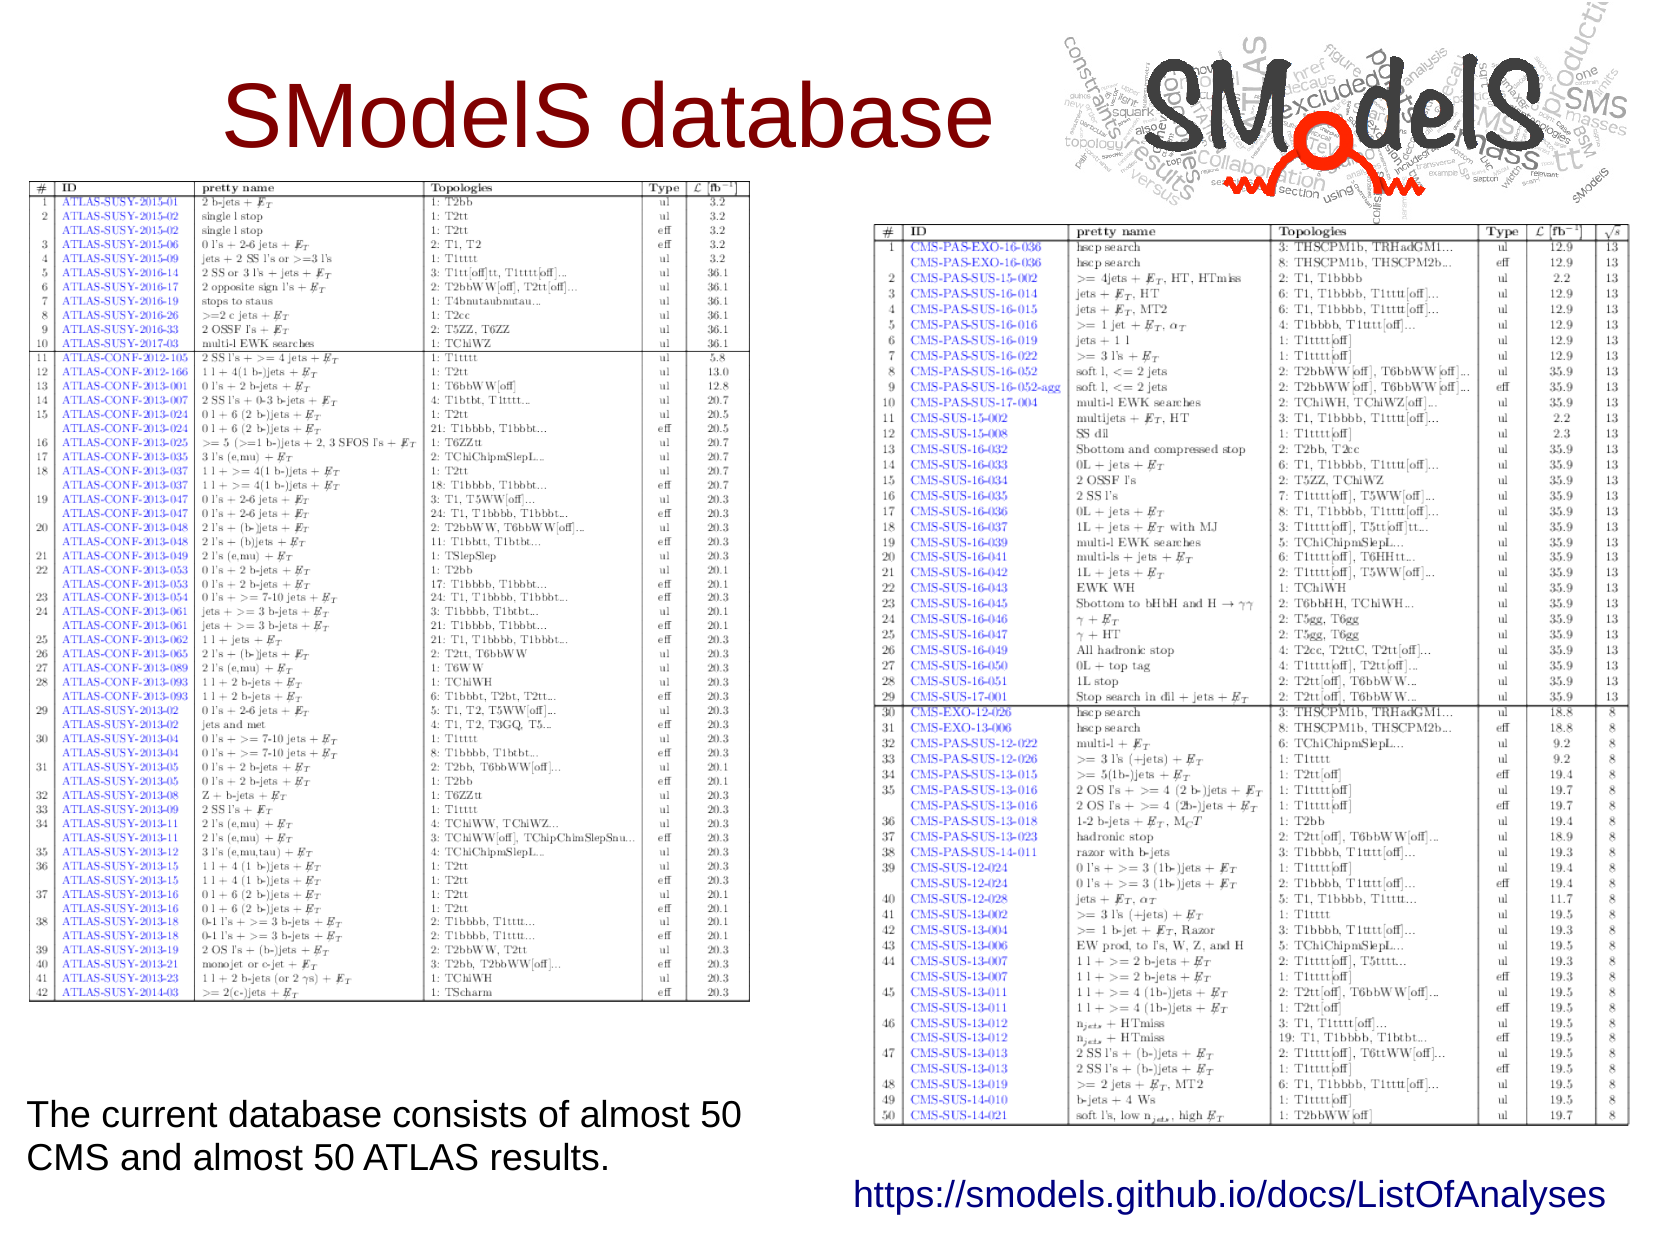

# SModelS database
The current database consists of almost 50 CMS and almost 50 ATLAS results.
https://smodels.github.io/docs/ListOfAnalyses